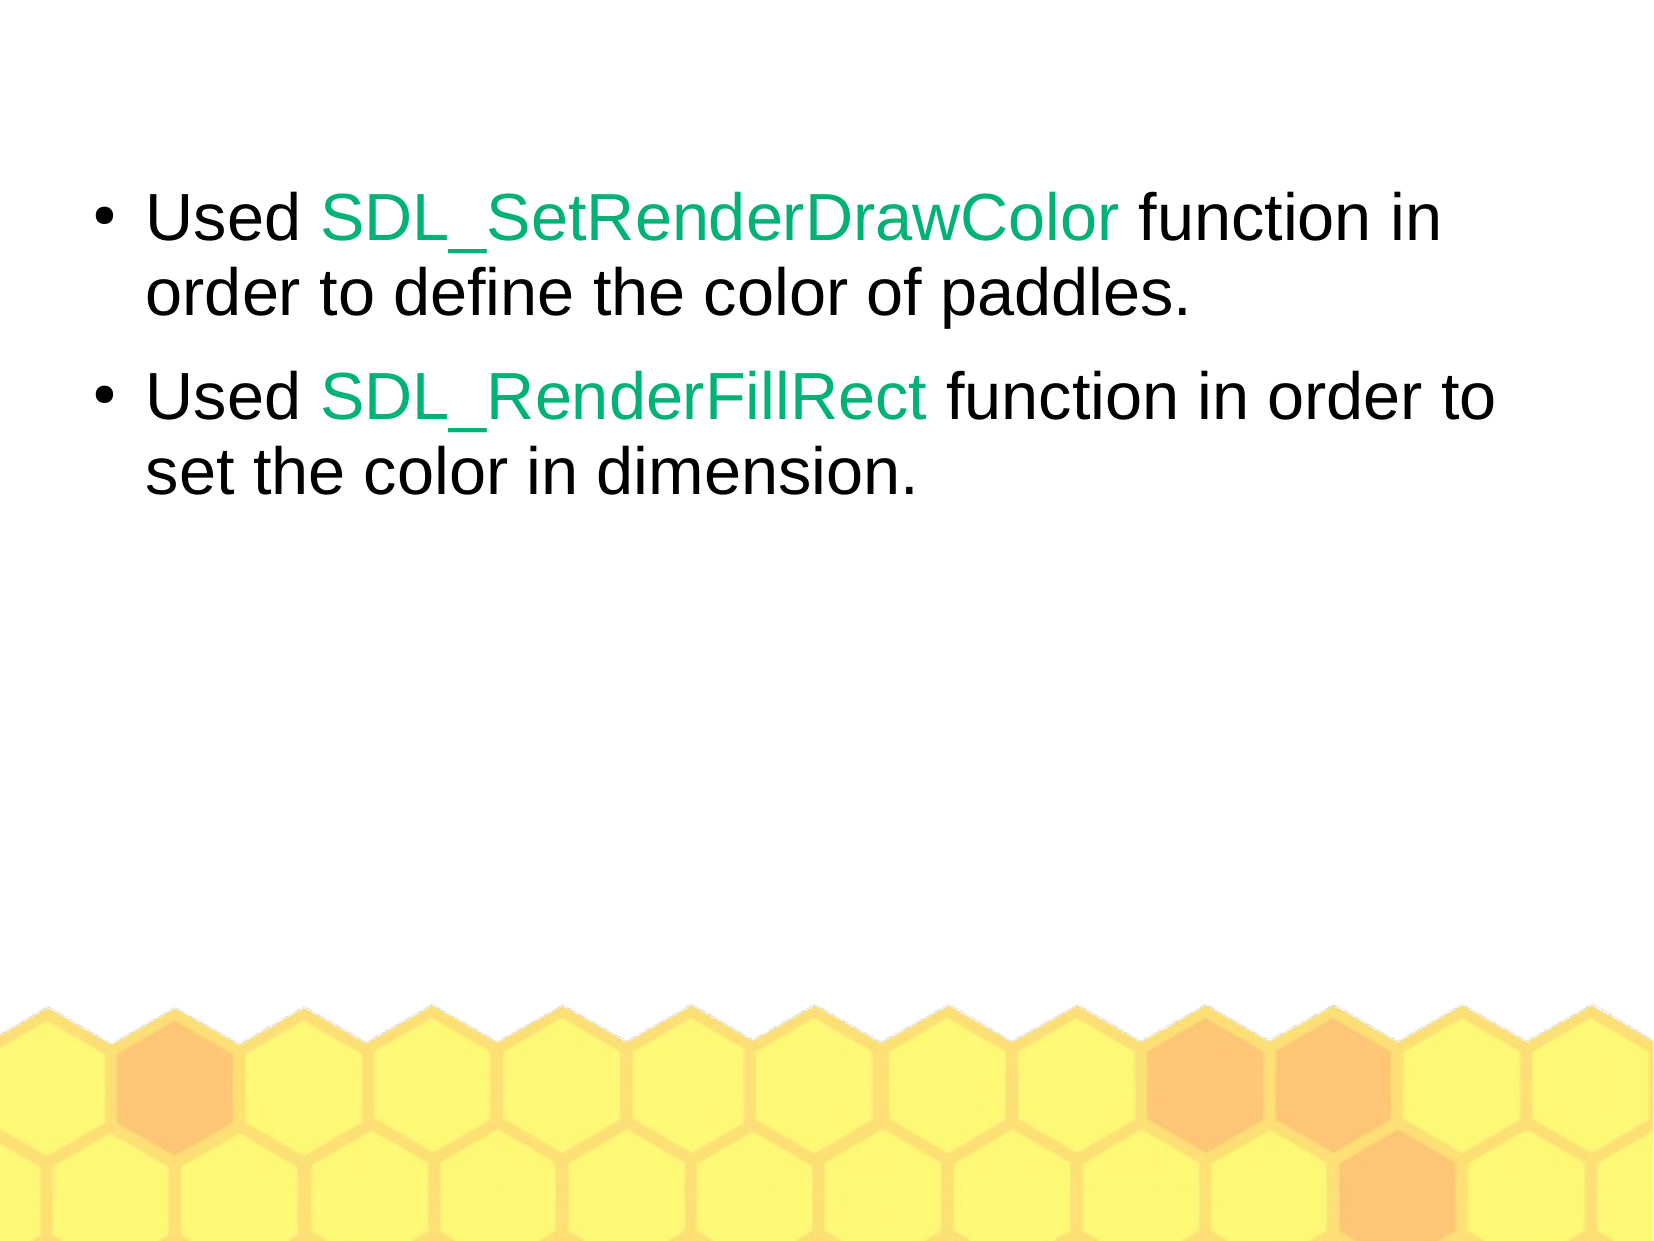

# Used SDL_SetRenderDrawColor function in order to define the color of paddles.
Used SDL_RenderFillRect function in order to set the color in dimension.